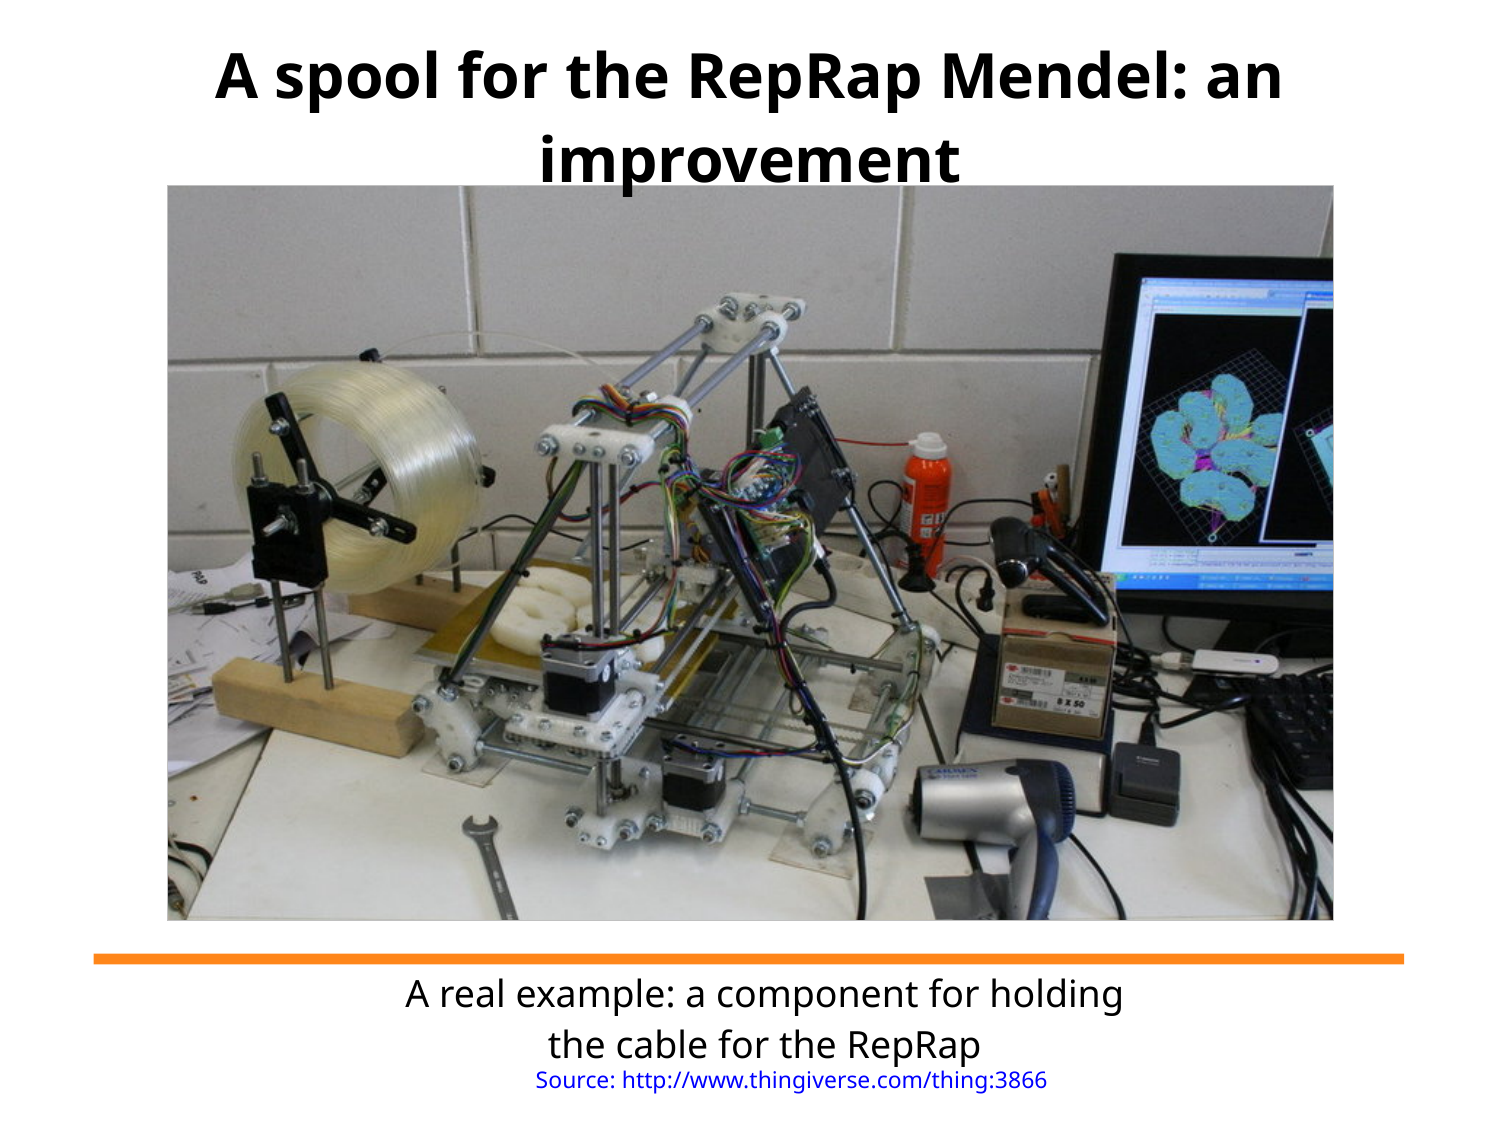

# A spool for the RepRap Mendel: an improvement
A real example: a component for holding the cable for the RepRap
Source: http://www.thingiverse.com/thing:3866